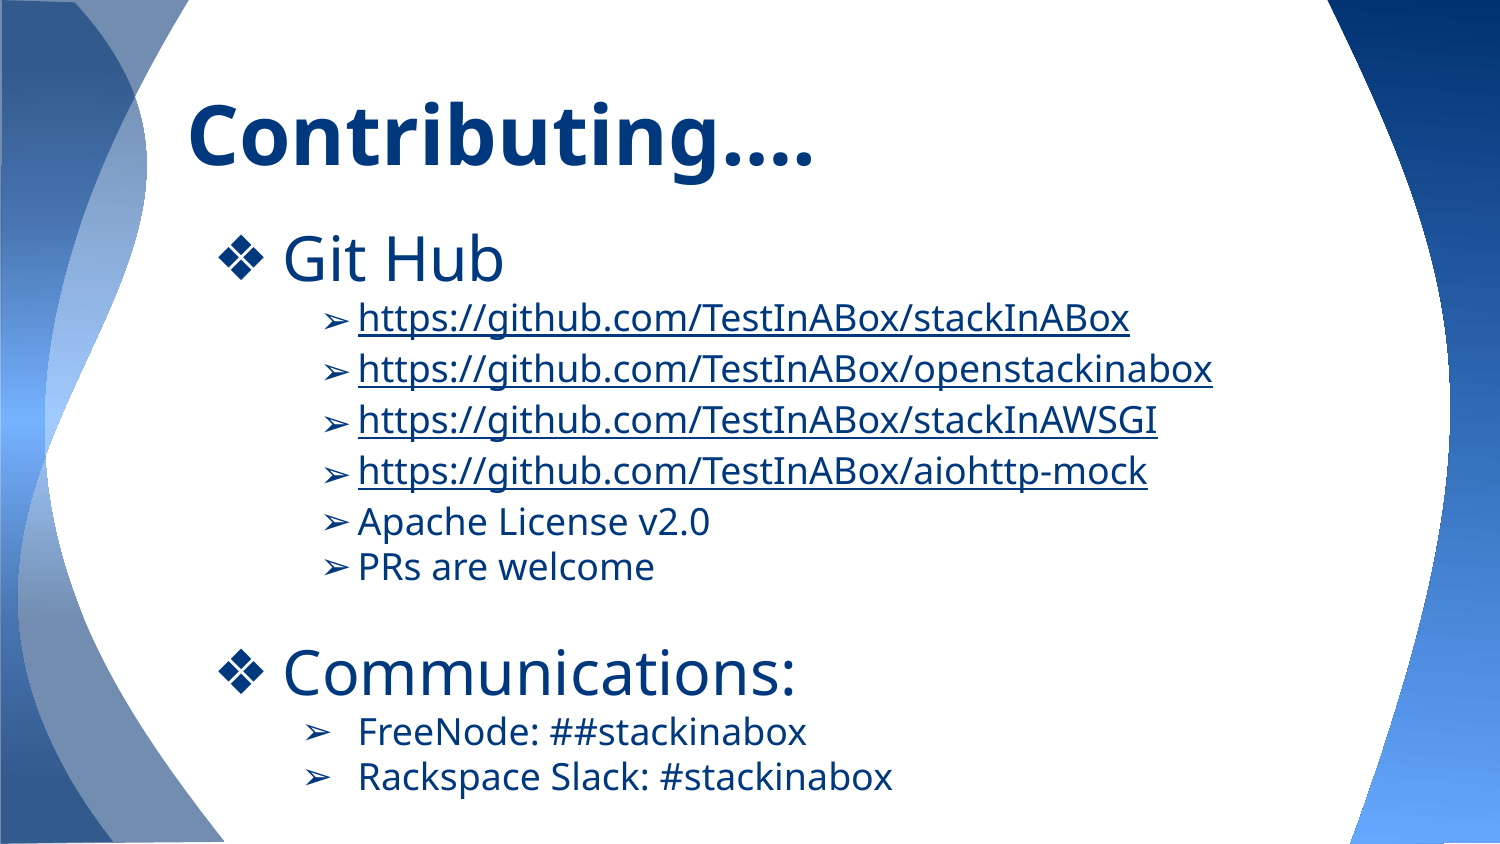

Contributing….
# Git Hub
https://github.com/TestInABox/stackInABox
https://github.com/TestInABox/openstackinabox
https://github.com/TestInABox/stackInAWSGI
https://github.com/TestInABox/aiohttp-mock
Apache License v2.0
PRs are welcome
Communications:
FreeNode: ##stackinabox
Rackspace Slack: #stackinabox